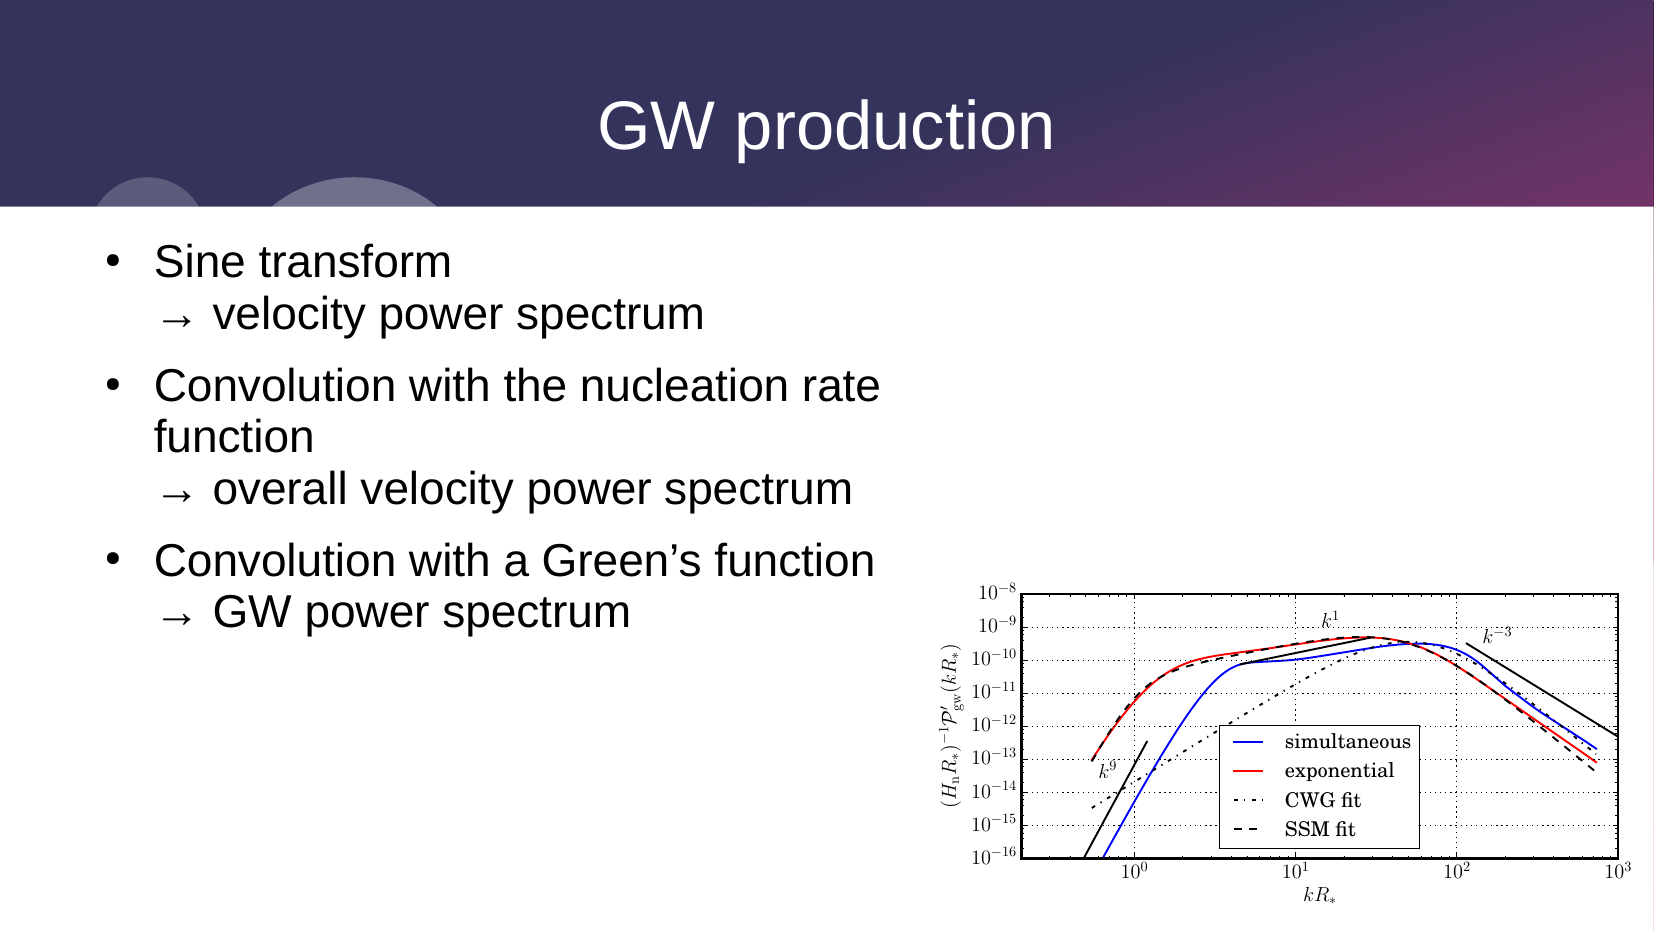

# GW production
Sine transform
→ velocity power spectrum
Convolution with the nucleation rate function
→ overall velocity power spectrum
Convolution with a Green’s function
→ GW power spectrum